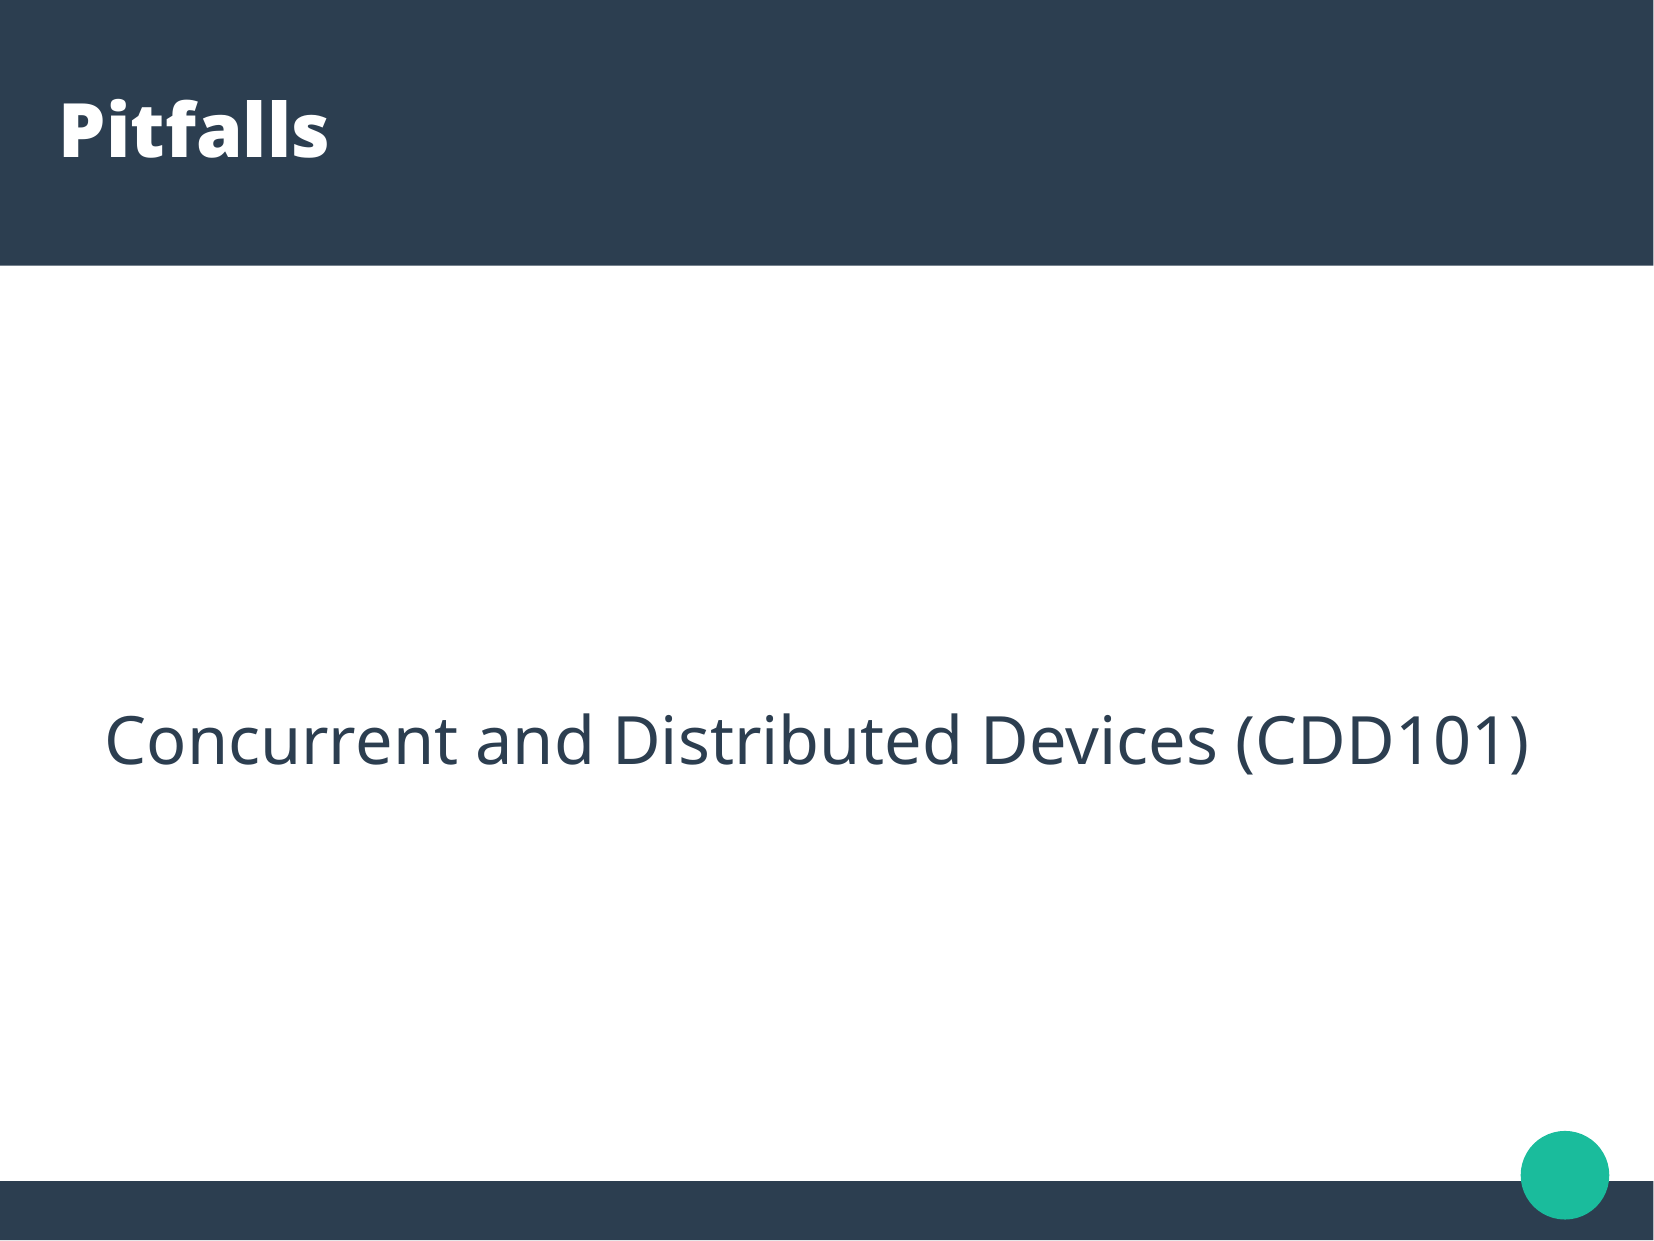

# Pitfalls
Concurrent and Distributed Devices (CDD101)